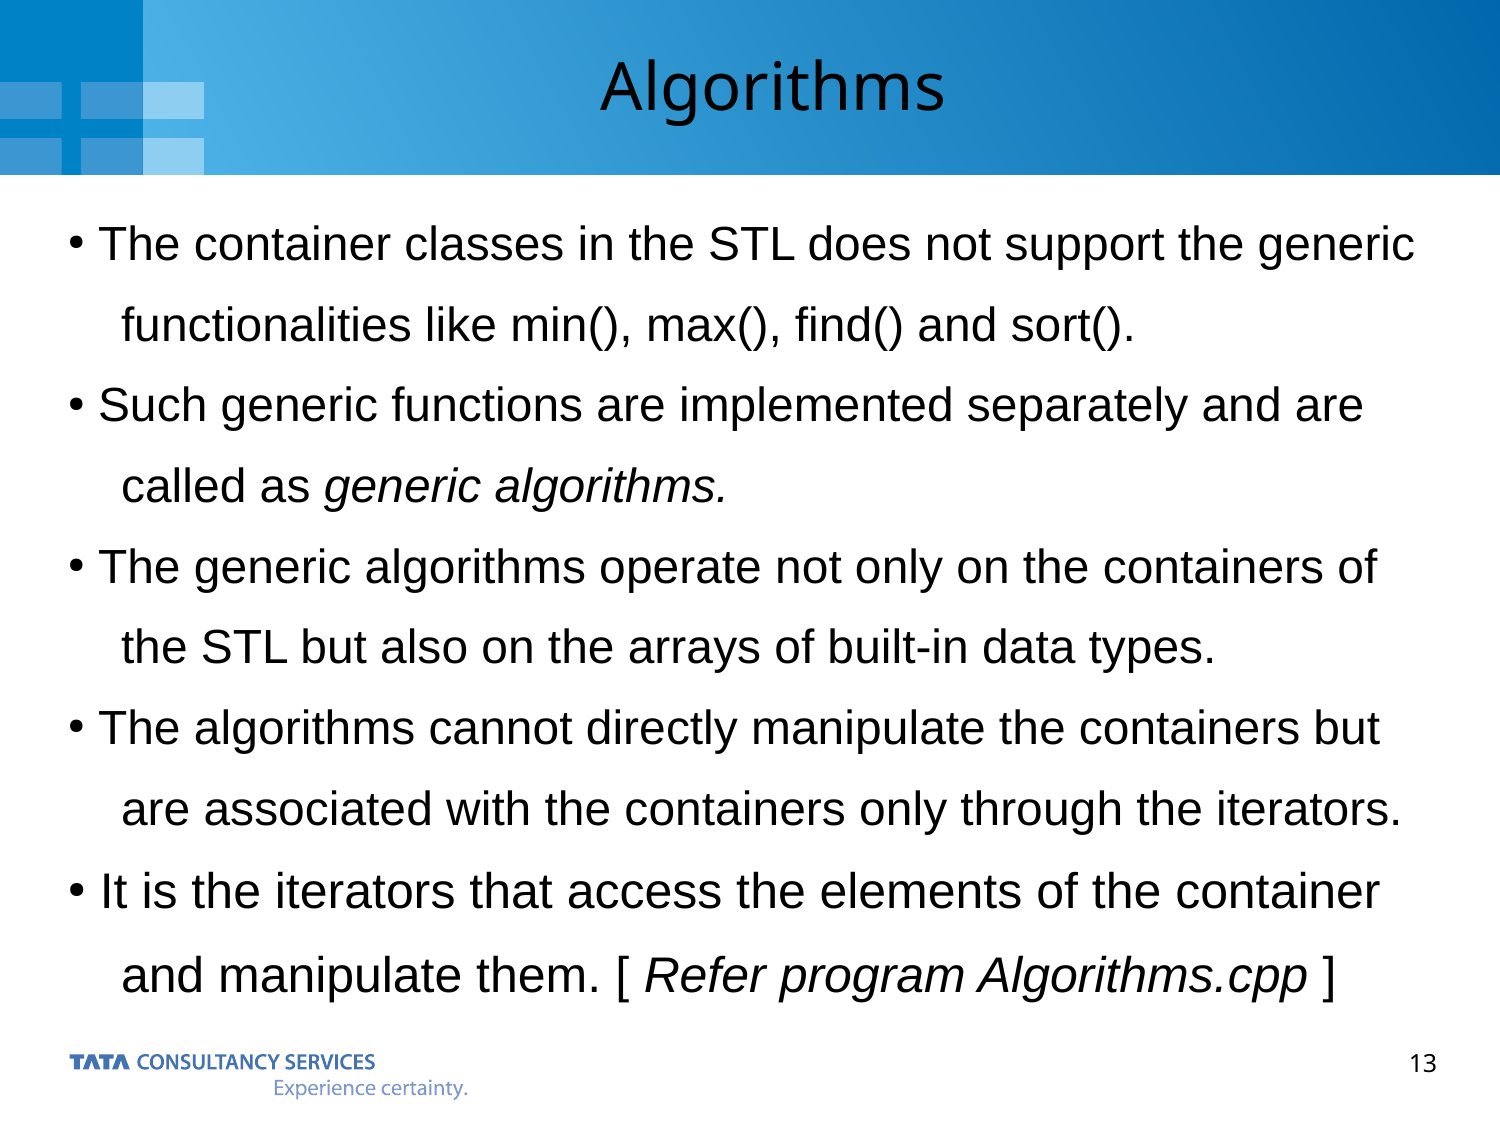

Algorithms
 The container classes in the STL does not support the generic functionalities like min(), max(), find() and sort().
 Such generic functions are implemented separately and are called as generic algorithms.
 The generic algorithms operate not only on the containers of the STL but also on the arrays of built-in data types.
 The algorithms cannot directly manipulate the containers but are associated with the containers only through the iterators.
 It is the iterators that access the elements of the container and manipulate them. [ Refer program Algorithms.cpp ]